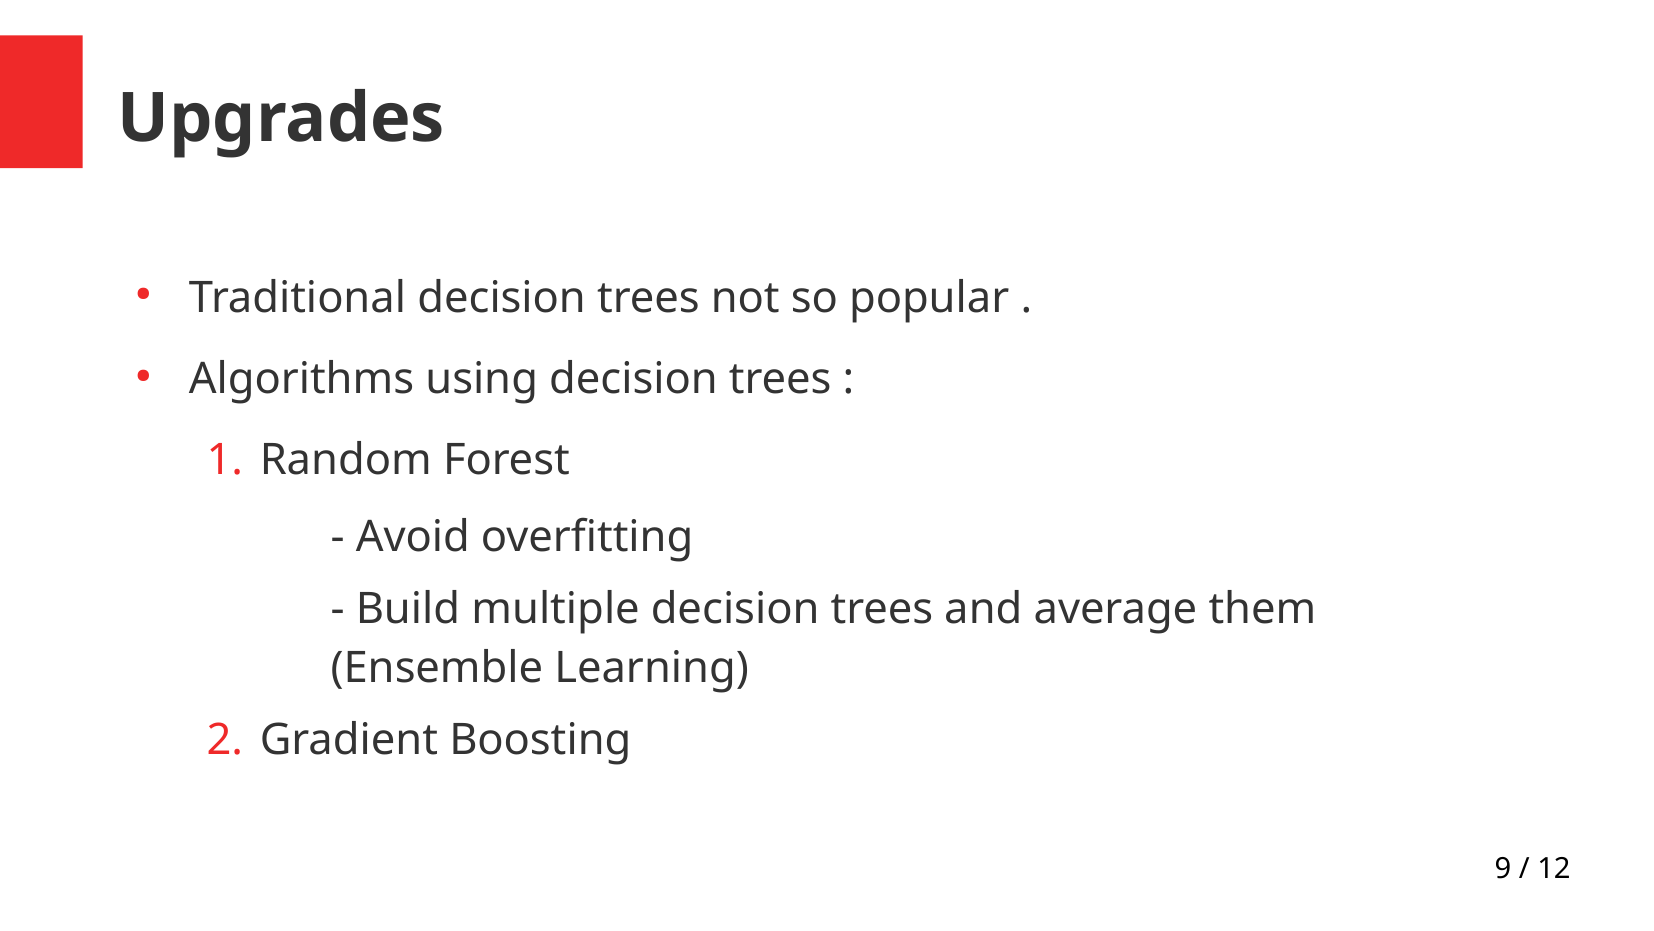

# Upgrades
Traditional decision trees not so popular .
Algorithms using decision trees :
Random Forest
- Avoid overfitting
- Build multiple decision trees and average them (Ensemble Learning)
Gradient Boosting
9